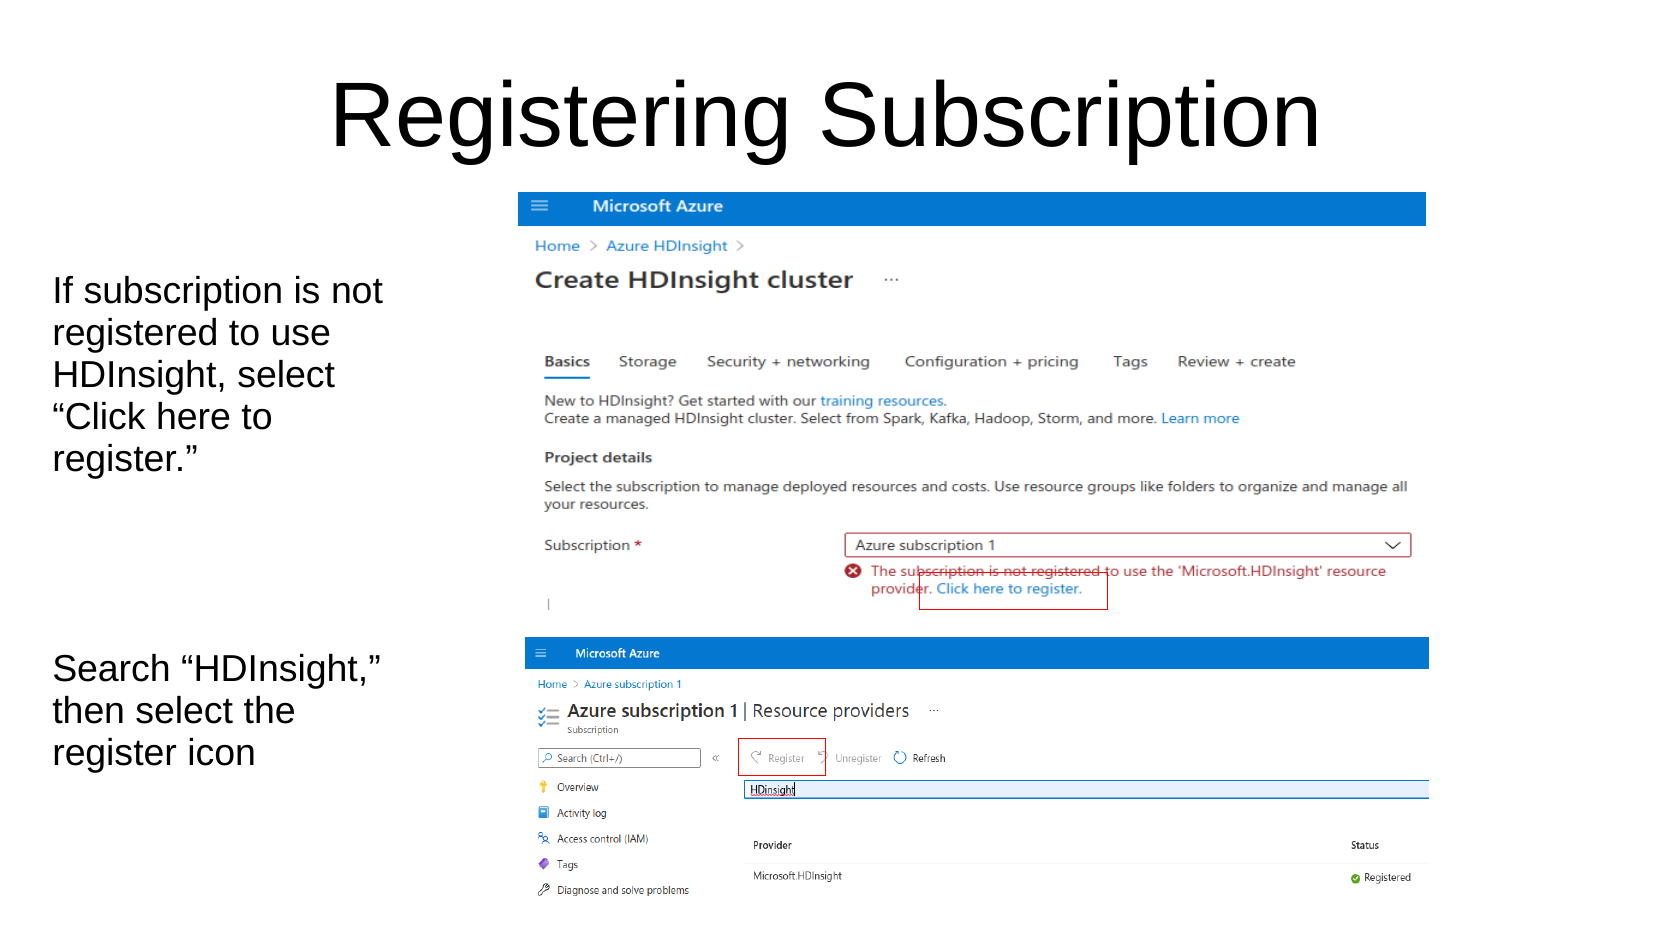

# Registering Subscription
If subscription is not registered to use HDInsight, select “Click here to register.”
Search “HDInsight,” then select the register icon